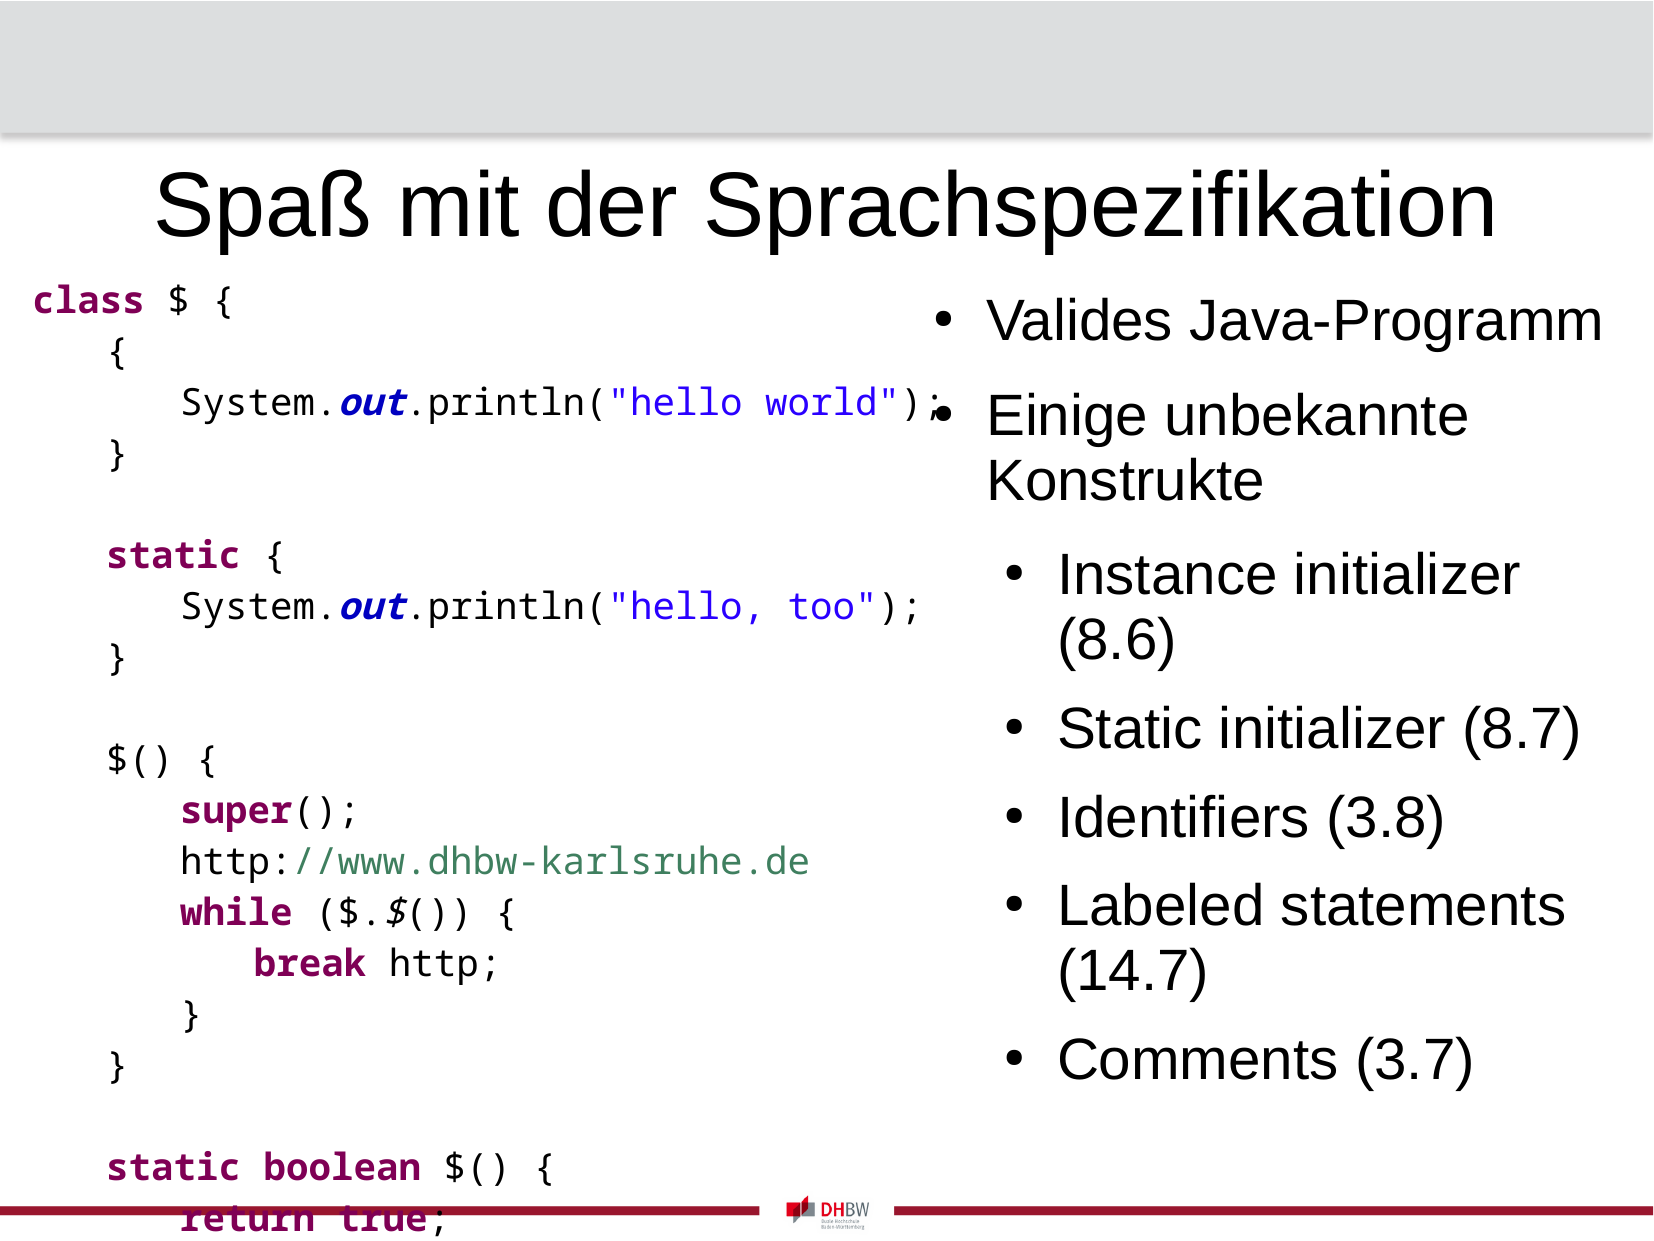

# Spaß mit der Sprachspezifikation
class $ {
	{
		System.out.println("hello world");
	}
	static {
		System.out.println("hello, too");
	}
	$() {
		super();
		http://www.dhbw-karlsruhe.de
		while ($.$()) {
			break http;
		}
	}
	static boolean $() {
		return true;
	}
}
Valides Java-Programm
Einige unbekannte Konstrukte
Instance initializer (8.6)
Static initializer (8.7)
Identifiers (3.8)
Labeled statements (14.7)
Comments (3.7)